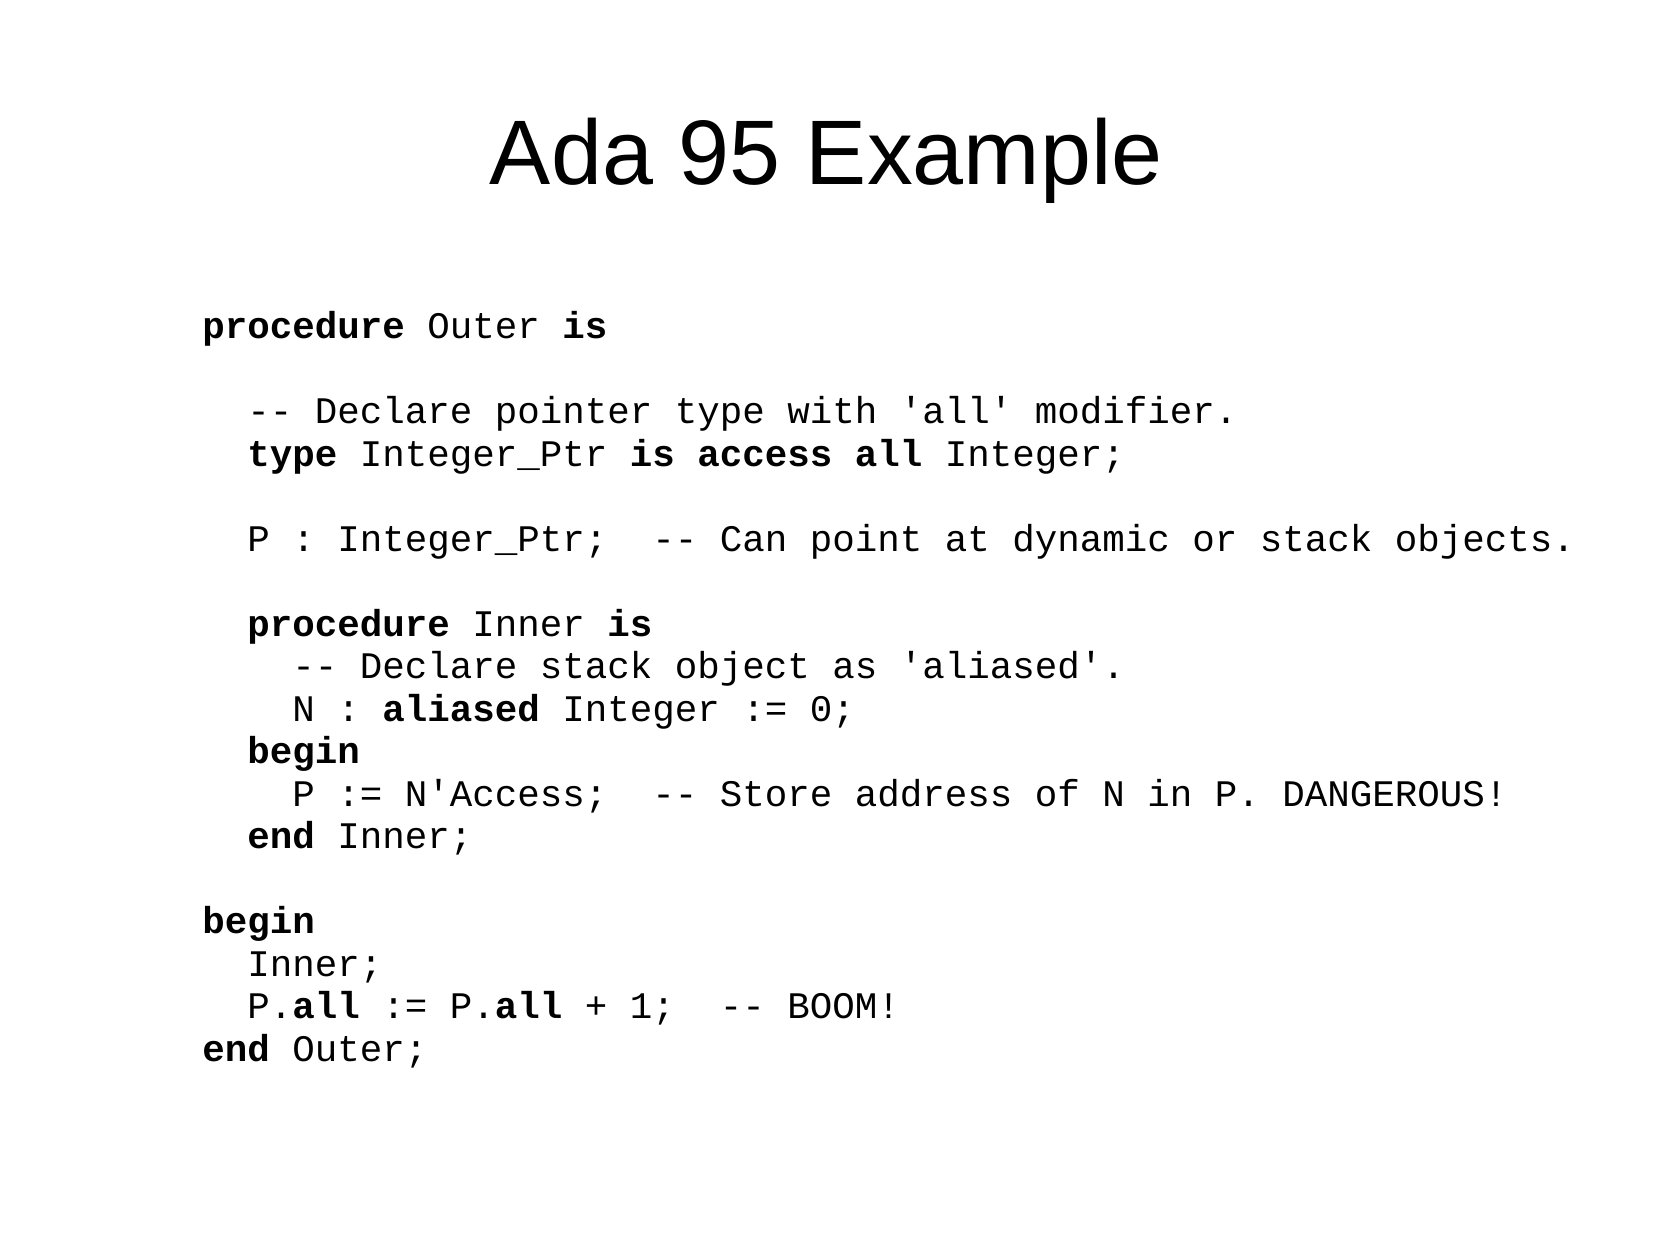

# Ada 95 Example
procedure Outer is
 -- Declare pointer type with 'all' modifier.
 type Integer_Ptr is access all Integer;
 P : Integer_Ptr; -- Can point at dynamic or stack objects.
 procedure Inner is
 -- Declare stack object as 'aliased'.
 N : aliased Integer := 0;
 begin
 P := N'Access; -- Store address of N in P. DANGEROUS!
 end Inner;
begin
 Inner;
 P.all := P.all + 1; -- BOOM!
end Outer;